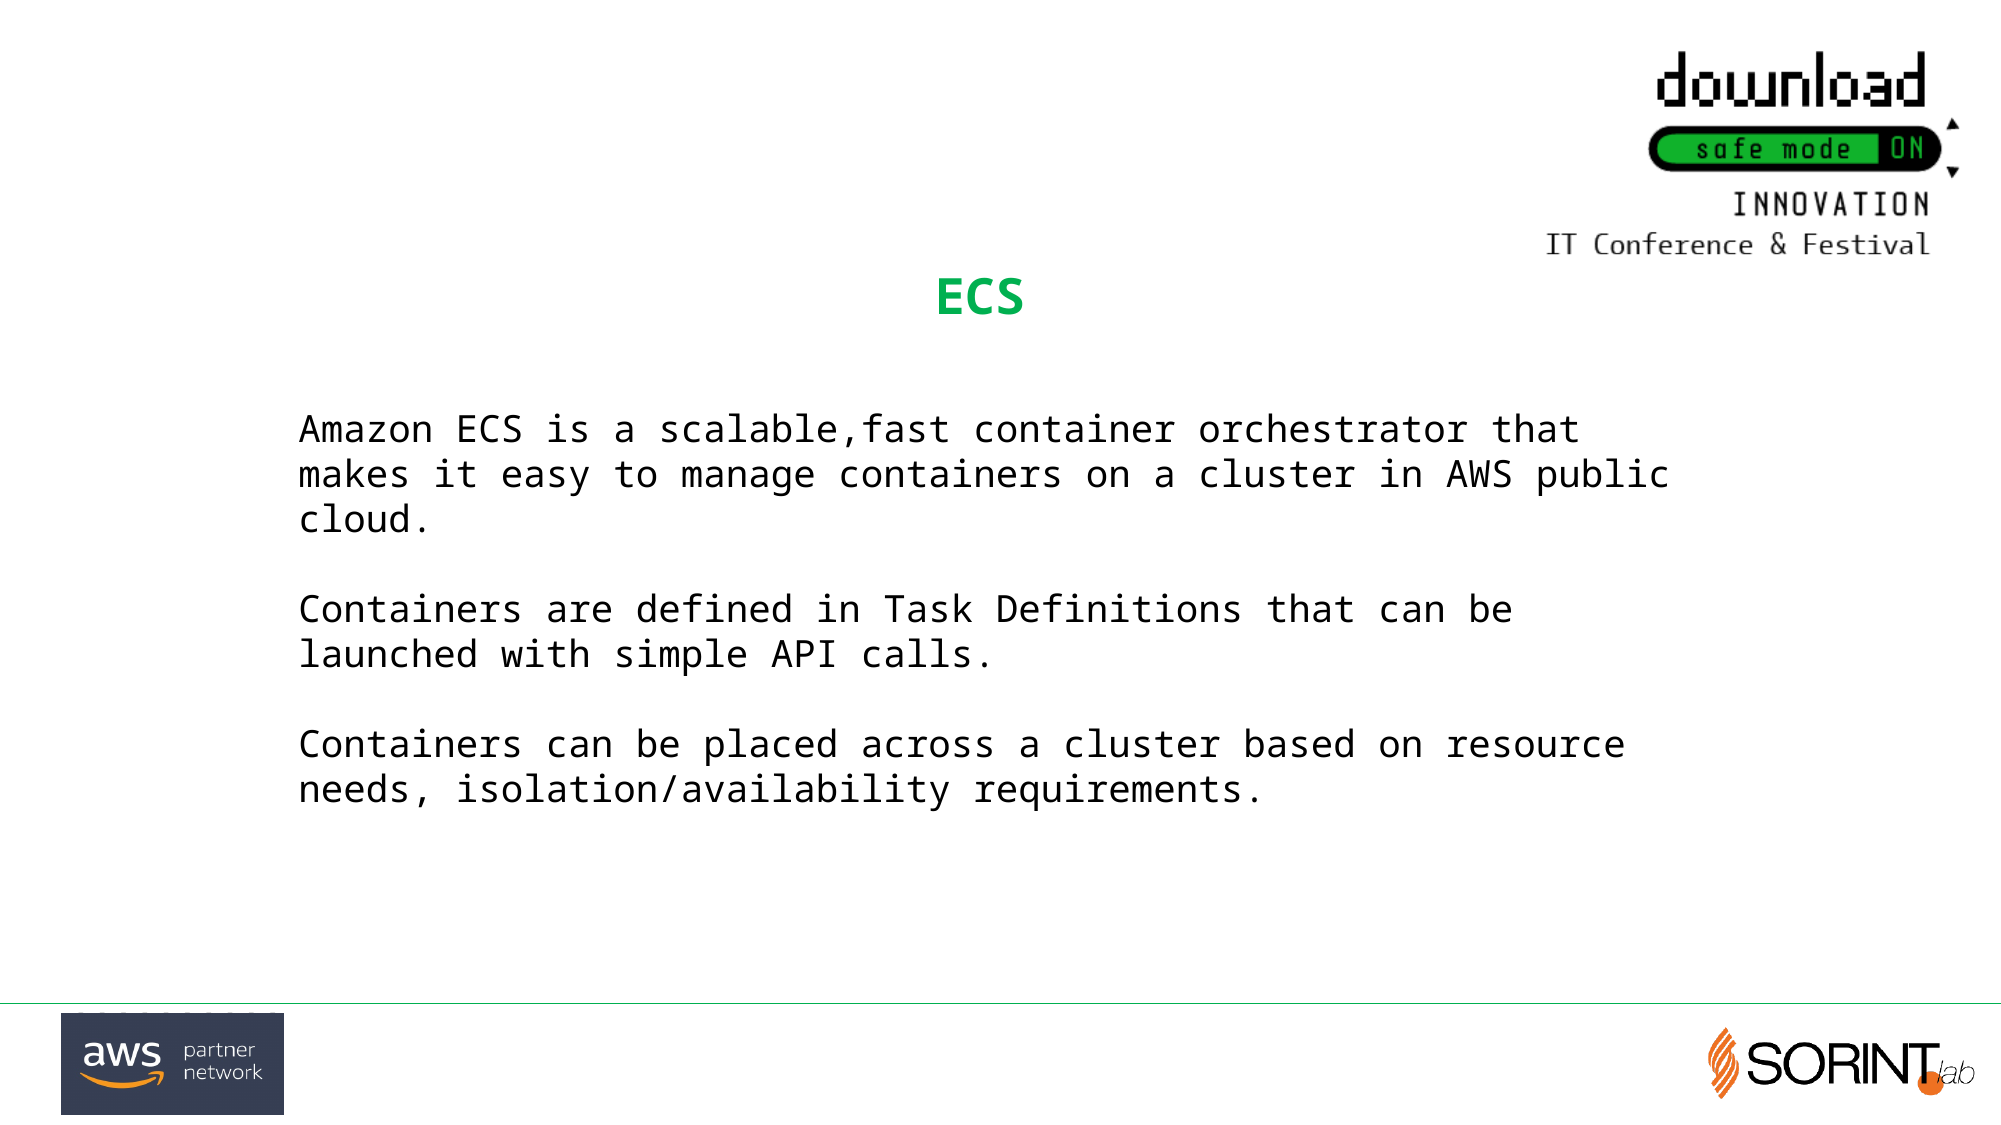

# ECS
Amazon ECS is a scalable,fast container orchestrator that makes it easy to manage containers on a cluster in AWS public cloud.
Containers are defined in Task Definitions that can be launched with simple API calls.
Containers can be placed across a cluster based on resource needs, isolation/availability requirements.